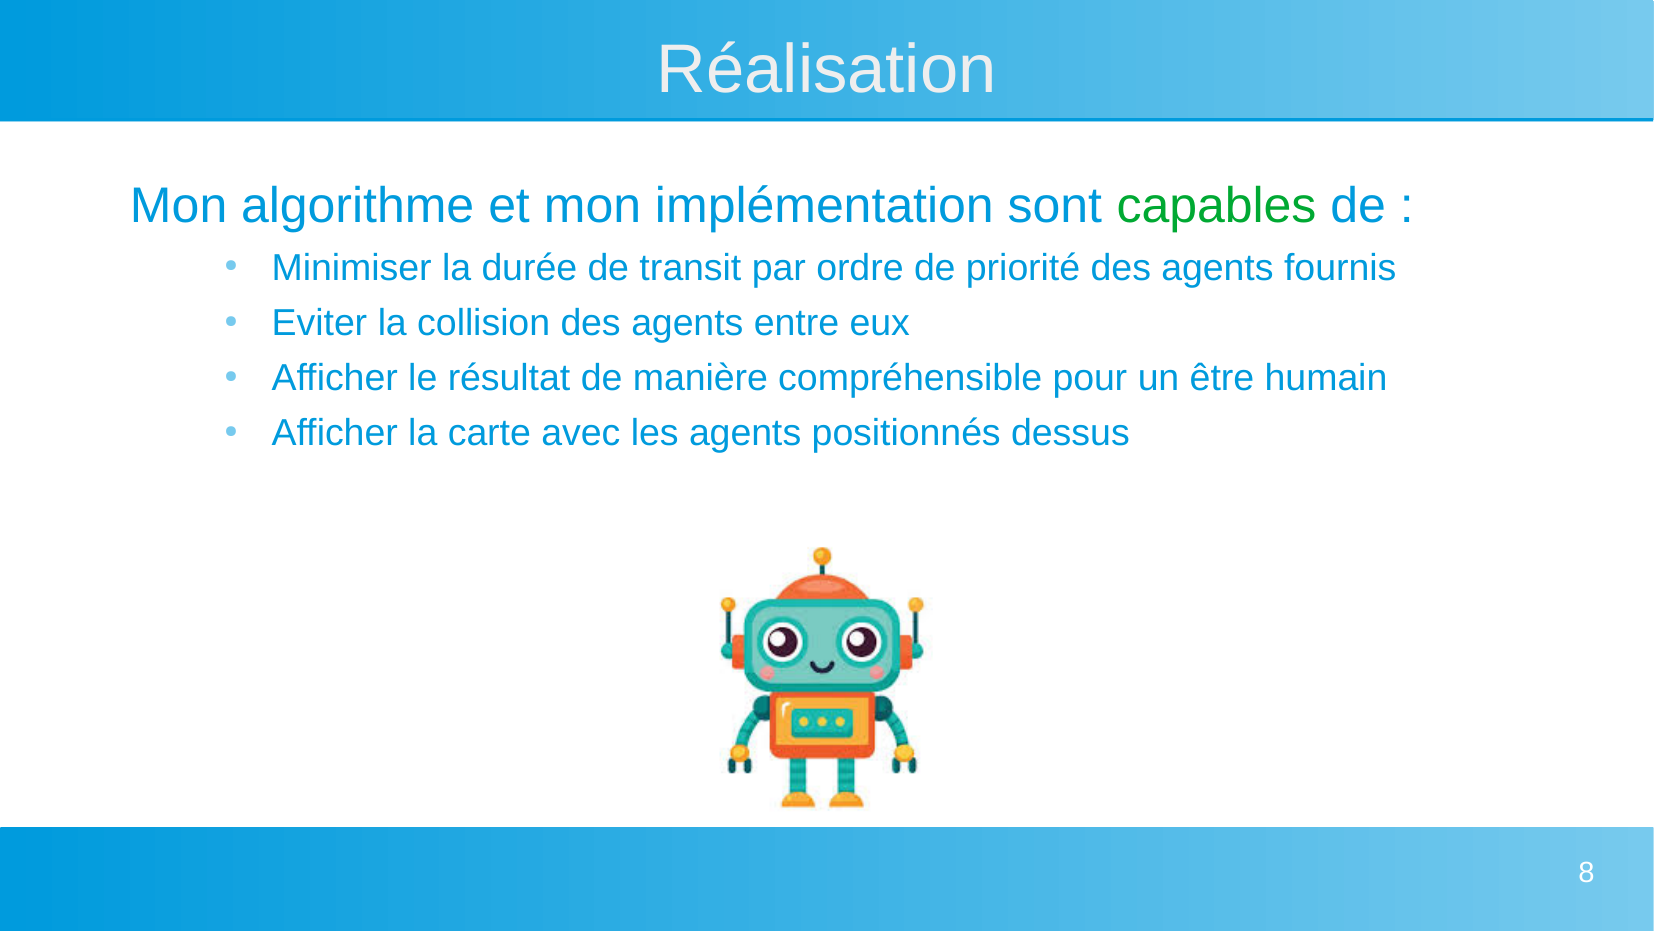

# Réalisation
Mon algorithme et mon implémentation sont capables de :
Minimiser la durée de transit par ordre de priorité des agents fournis
Eviter la collision des agents entre eux
Afficher le résultat de manière compréhensible pour un être humain
Afficher la carte avec les agents positionnés dessus
8